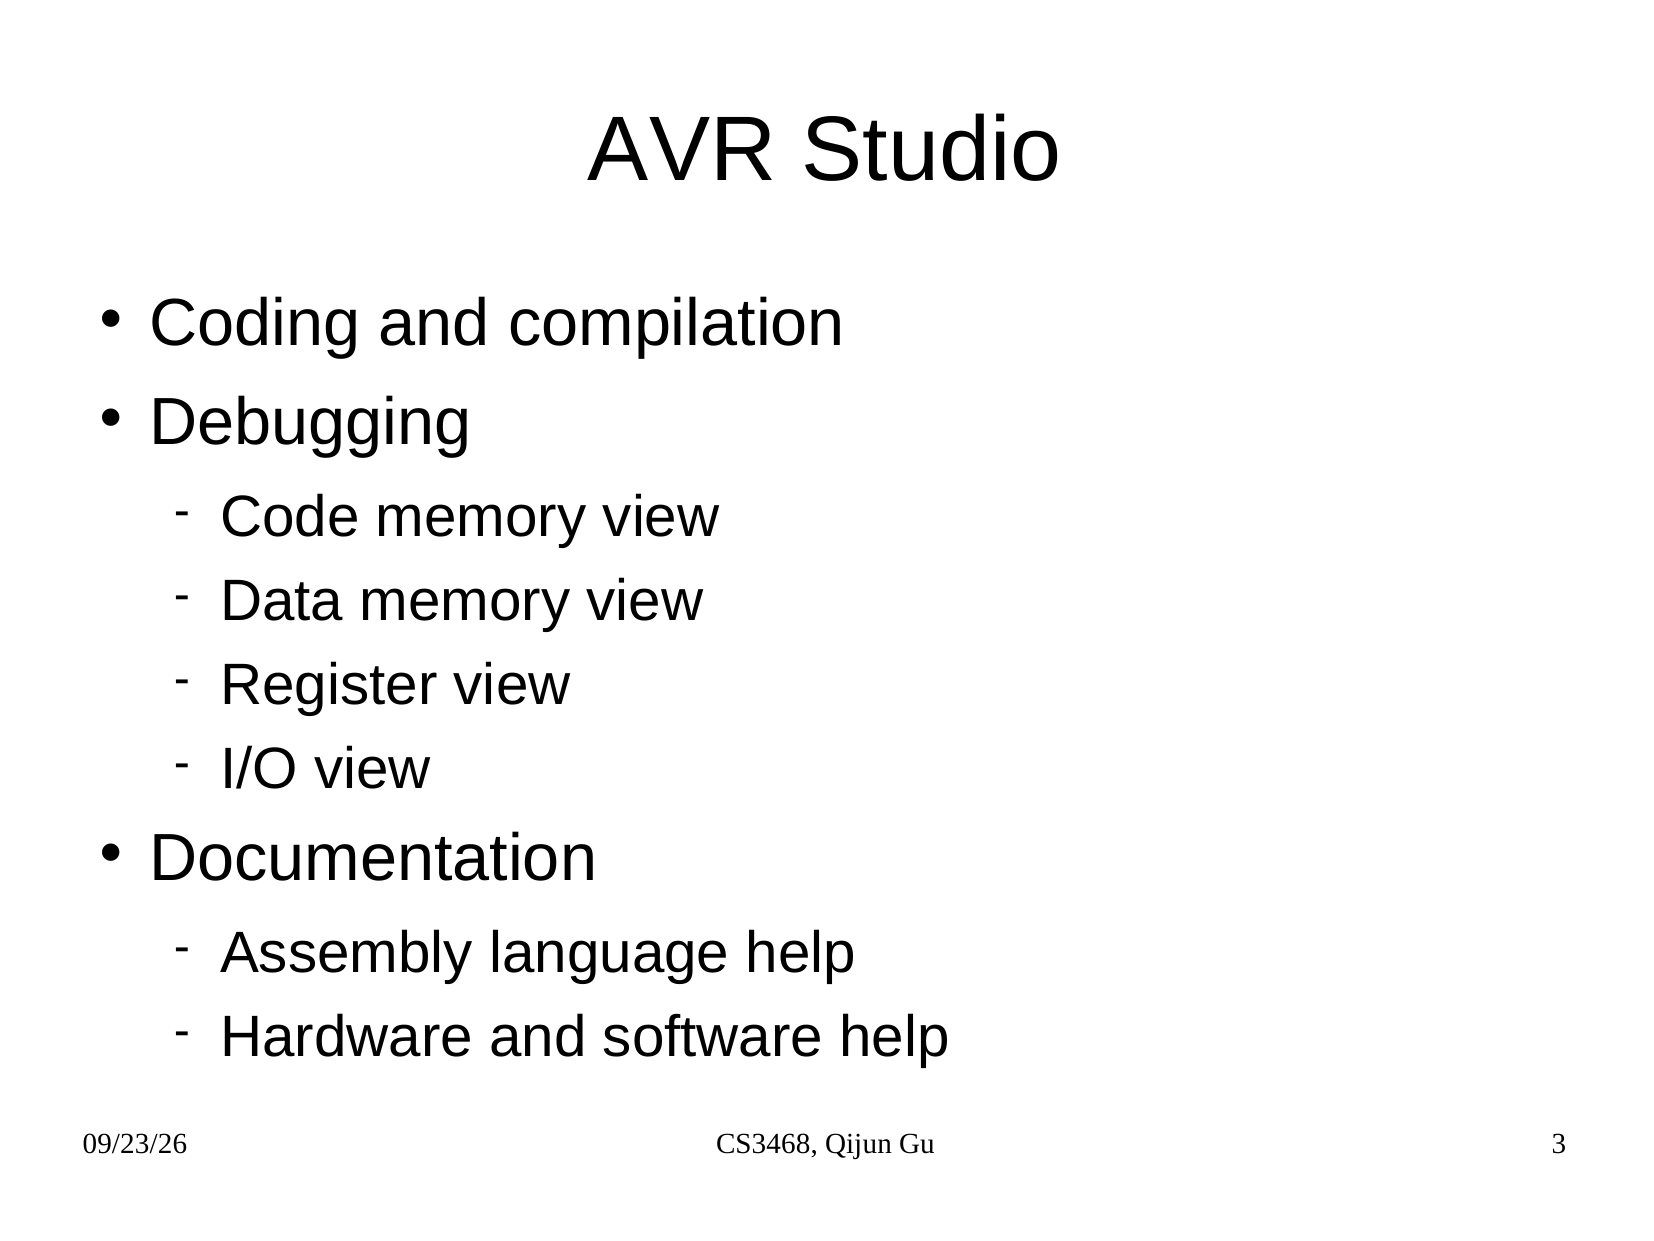

# AVR Studio
Coding and compilation
Debugging
Code memory view
Data memory view
Register view
I/O view
Documentation
Assembly language help
Hardware and software help
CS3468, Qijun Gu
3